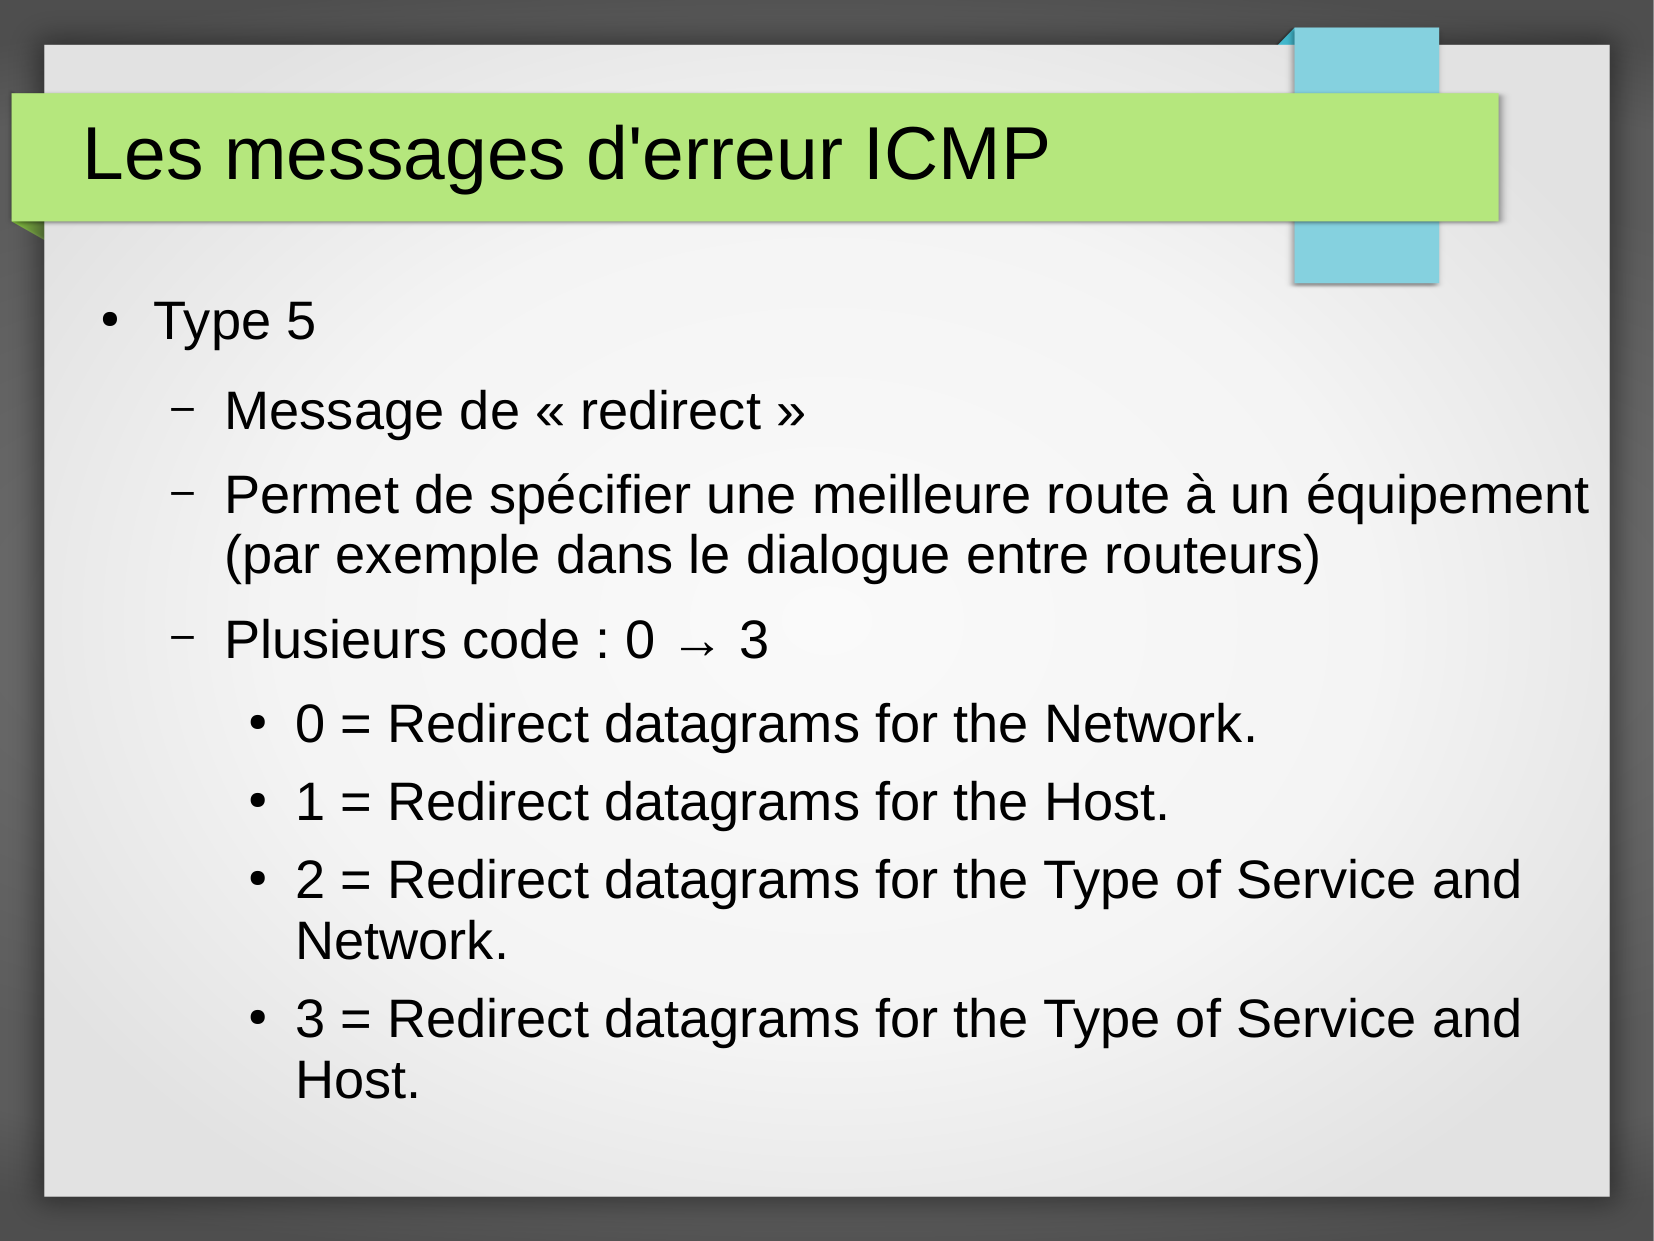

# Les messages d'erreur ICMP
Type 5
Message de « redirect »
Permet de spécifier une meilleure route à un équipement (par exemple dans le dialogue entre routeurs)
Plusieurs code : 0 → 3
0 = Redirect datagrams for the Network.
1 = Redirect datagrams for the Host.
2 = Redirect datagrams for the Type of Service and Network.
3 = Redirect datagrams for the Type of Service and Host.